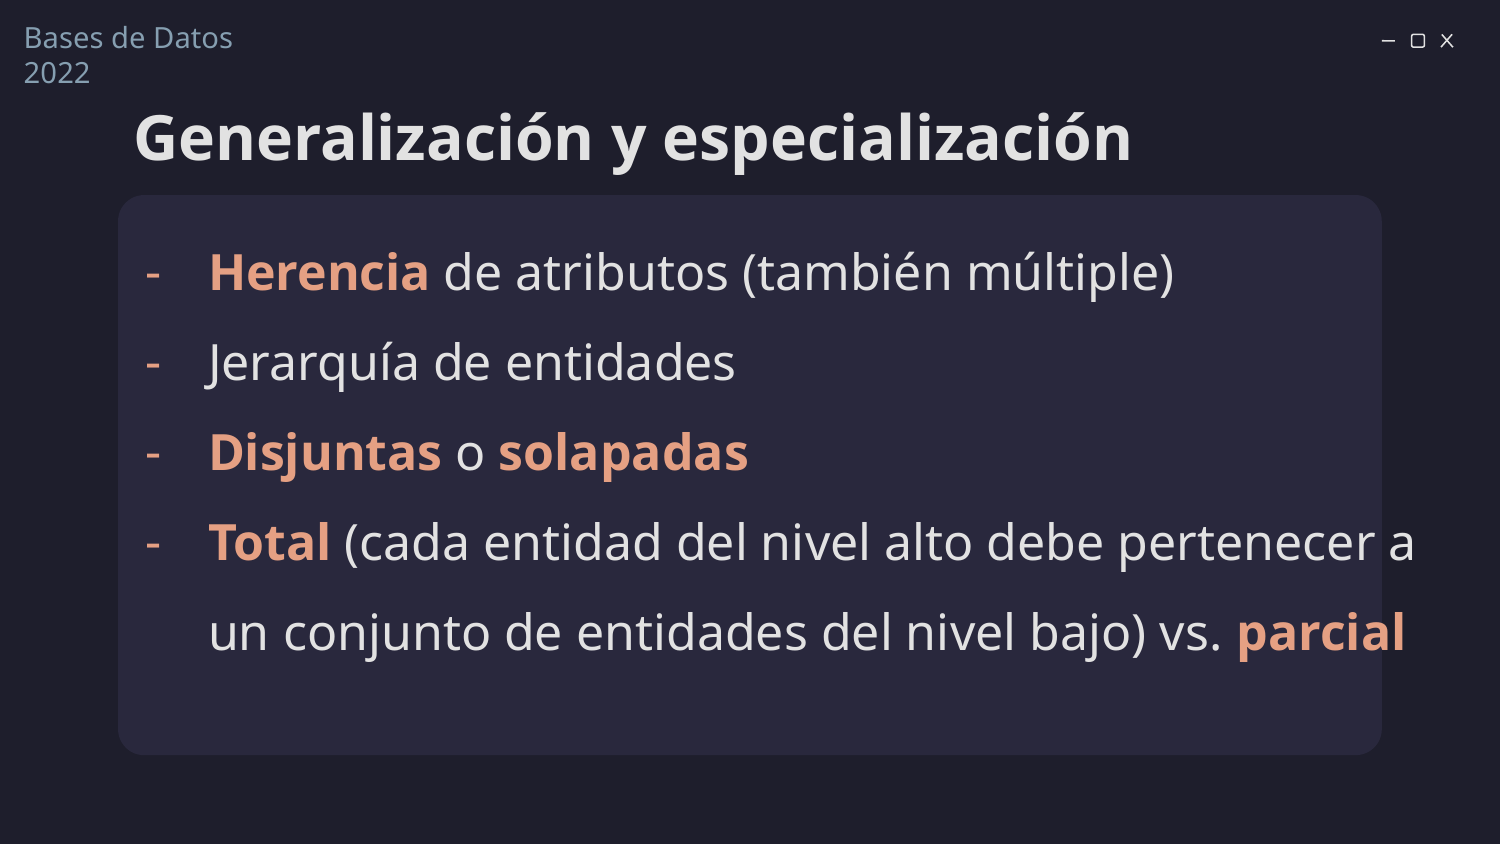

# Generalización y especialización
Herencia de atributos (también múltiple)
Jerarquía de entidades
Disjuntas o solapadas
Total (cada entidad del nivel alto debe pertenecer a un conjunto de entidades del nivel bajo) vs. parcial